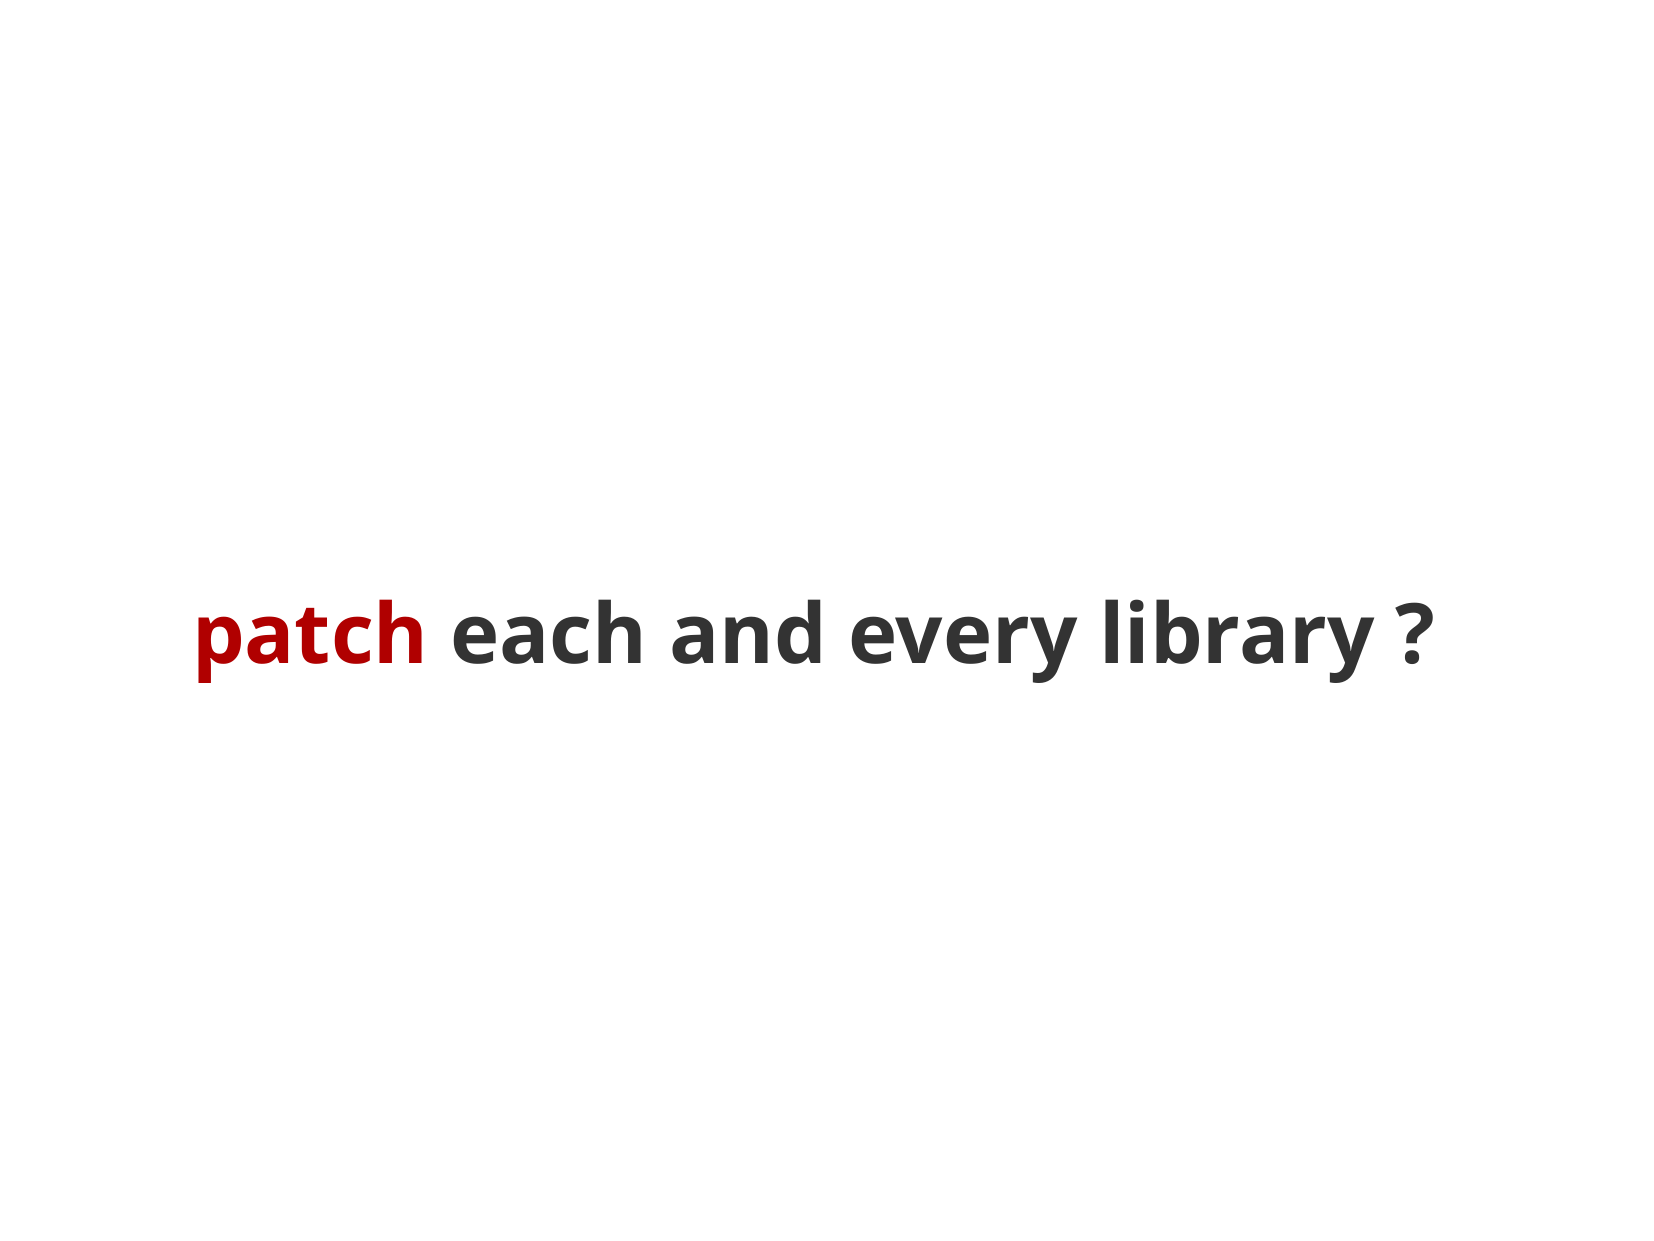

#
patch each and every library ?